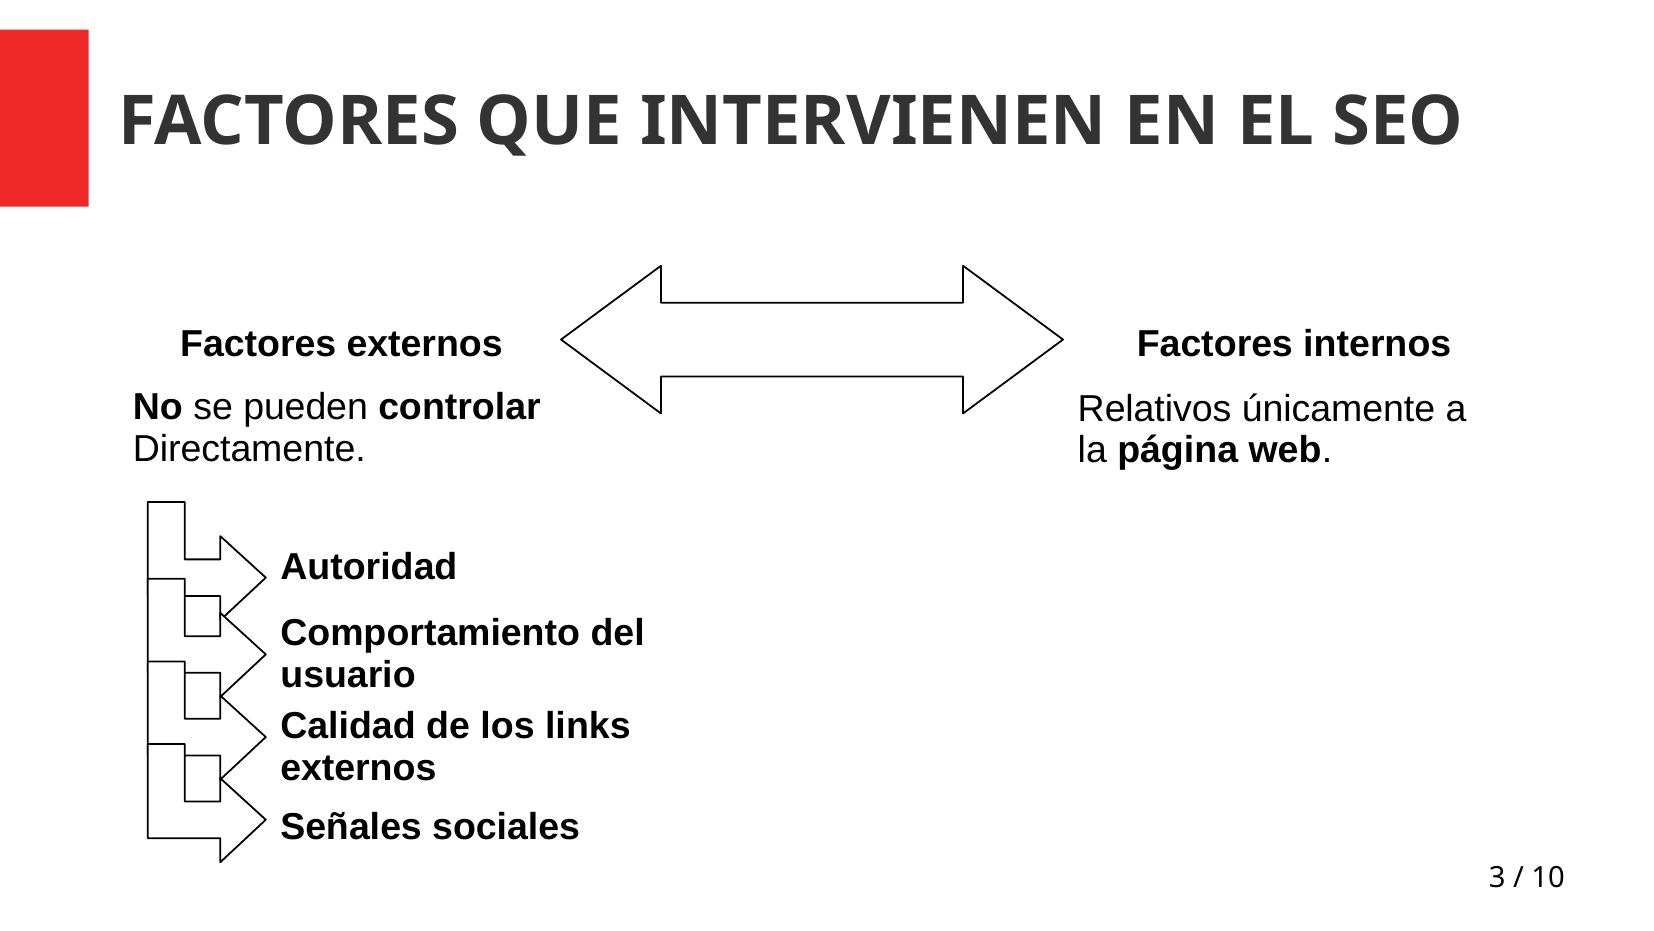

# FACTORES QUE INTERVIENEN EN EL SEO
Factores externos
Factores internos
No se pueden controlar
Directamente.
Relativos únicamente a la página web.
Autoridad
Comportamiento del usuario
Calidad de los links externos
Señales sociales
3